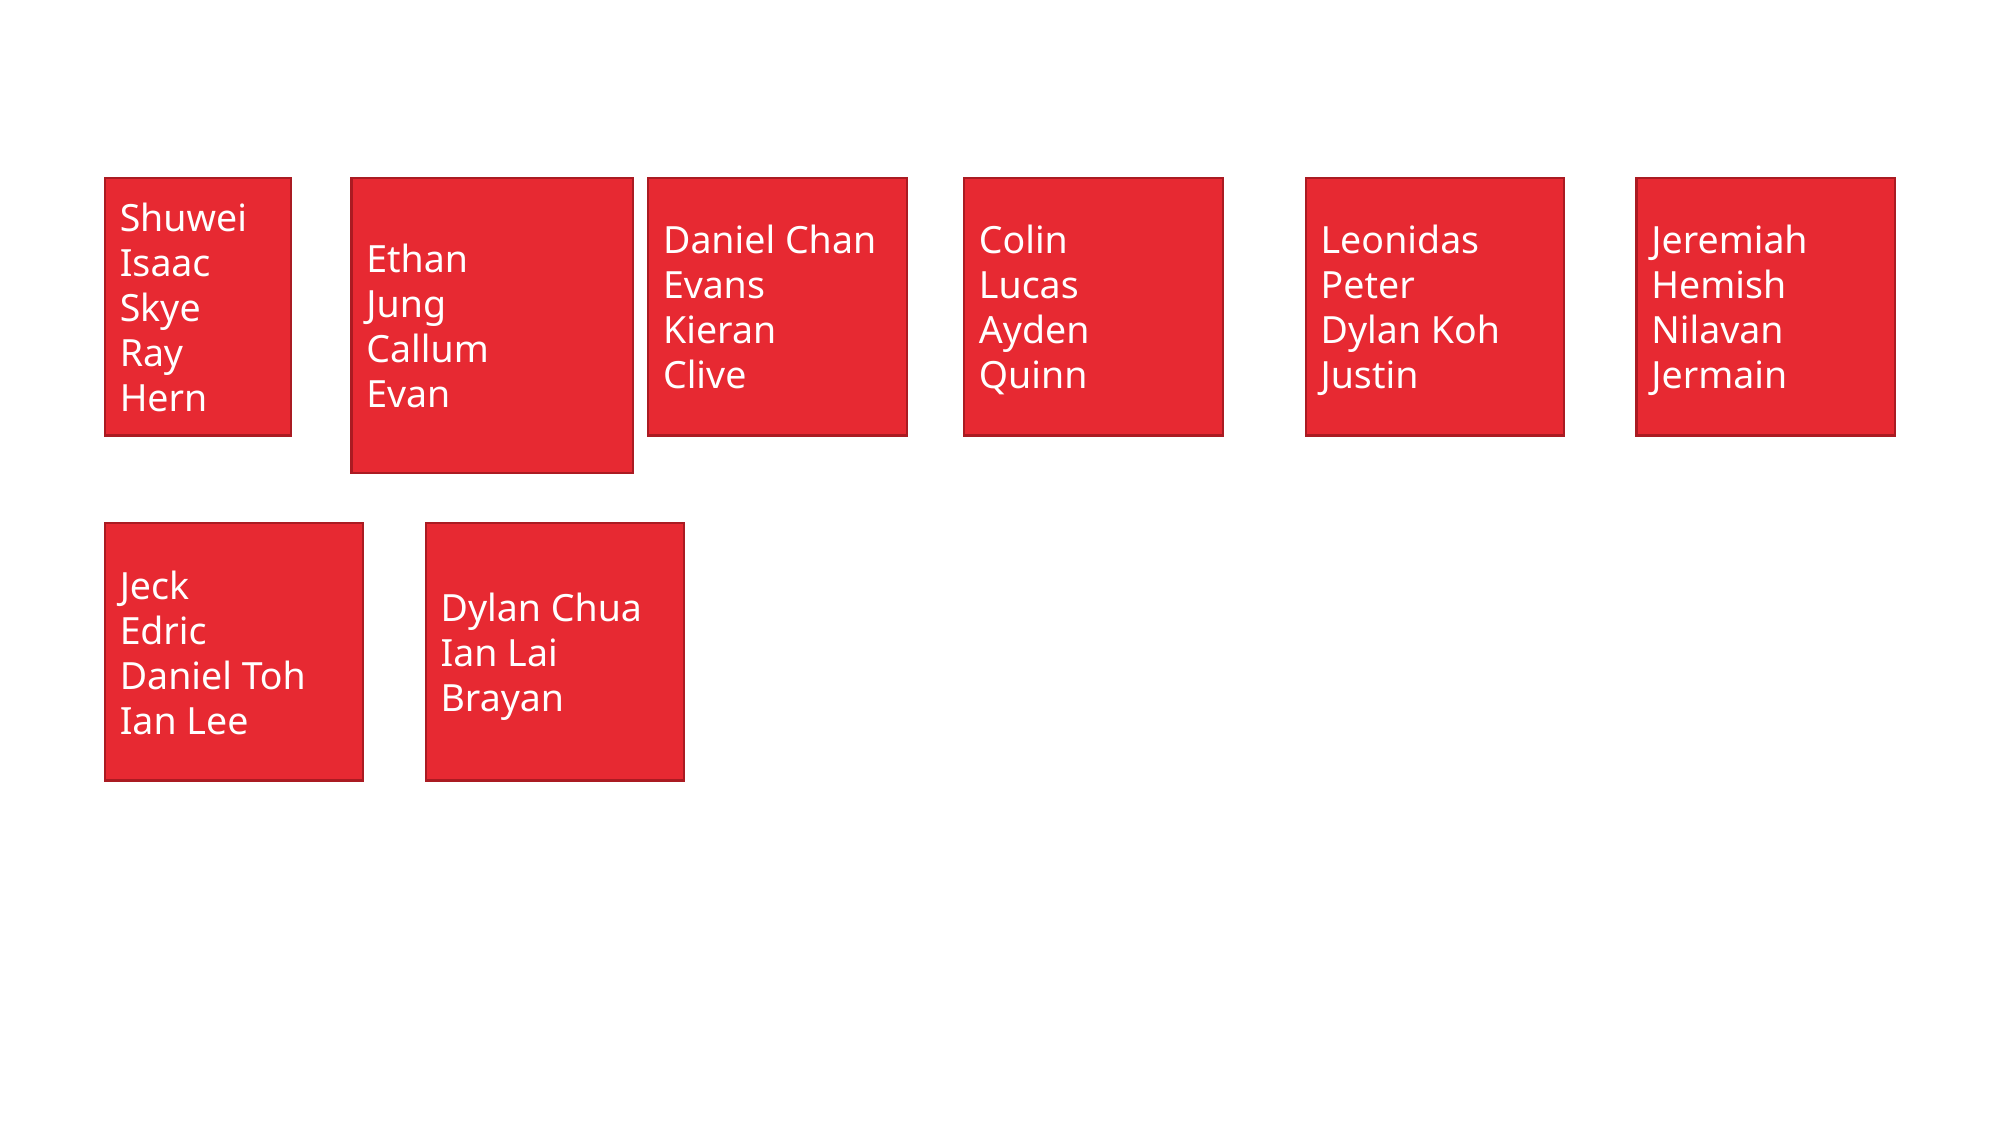

Shuwei
Isaac
Skye
Ray Hern
Ethan
Jung
Callum
Evan
Daniel Chan
Evans
Kieran
Clive
Colin
Lucas
Ayden
Quinn
Leonidas
Peter
Dylan Koh
Justin
Jeremiah
Hemish
Nilavan
Jermain
Jeck
Edric
Daniel Toh
Ian Lee
Dylan Chua
Ian Lai
Brayan